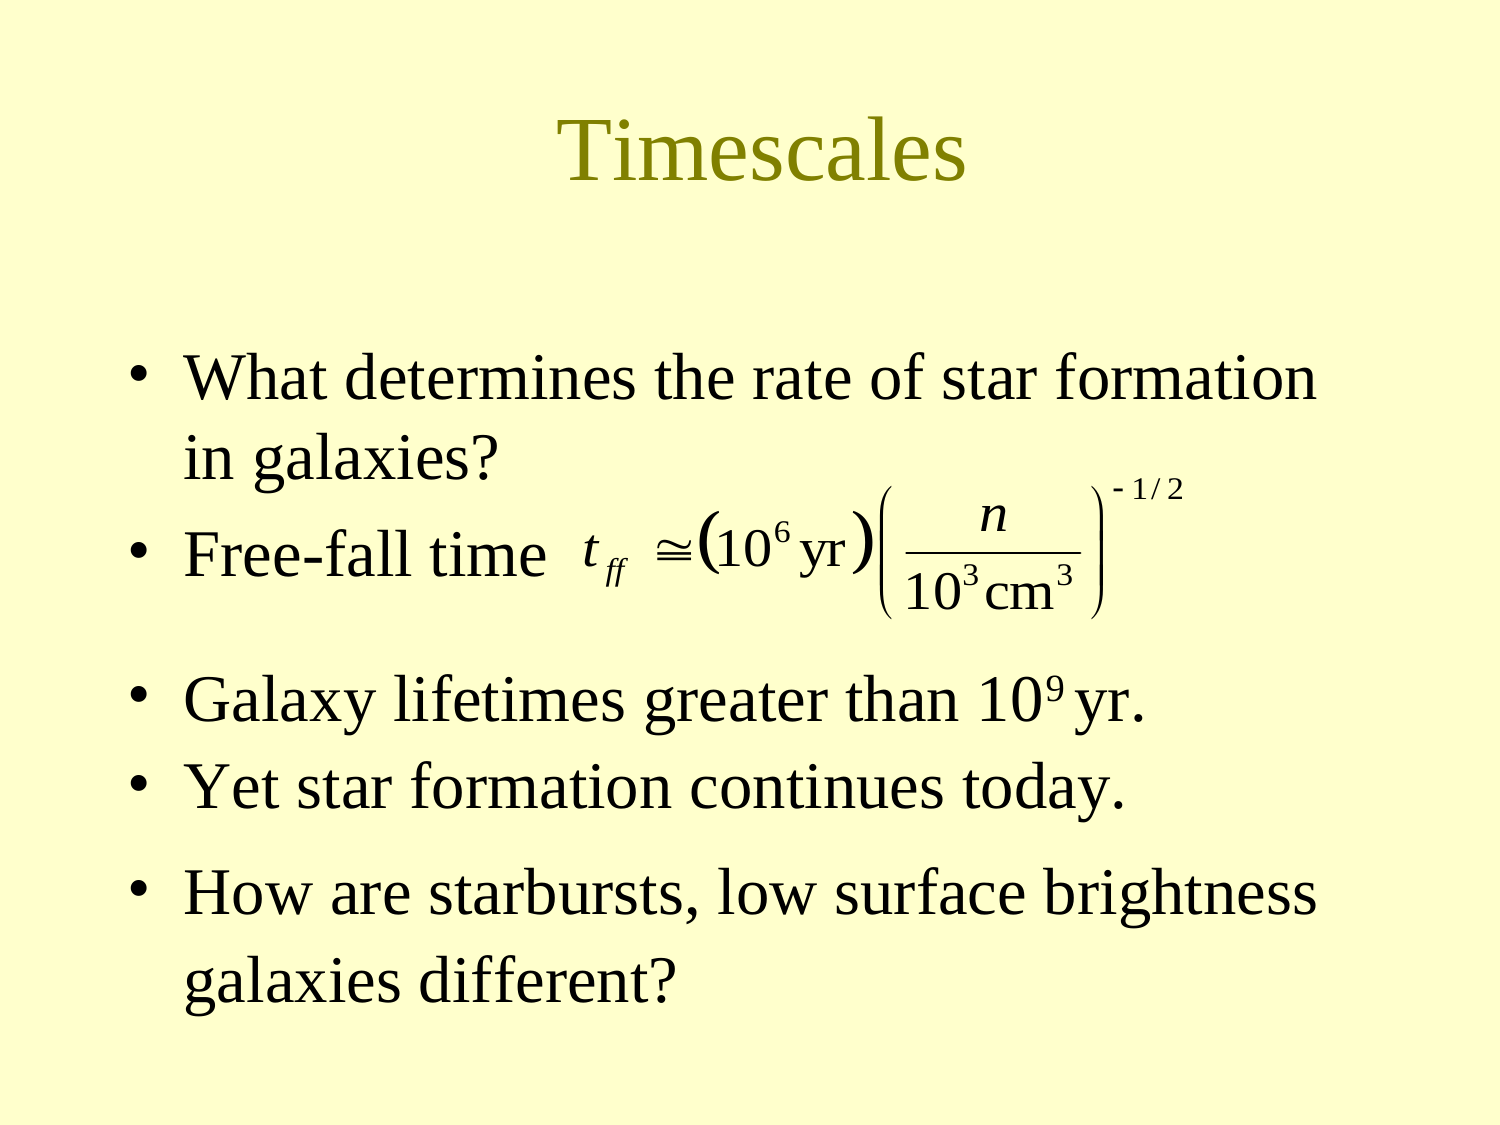

Timescales
# What determines the rate of star formation in galaxies?
Free-fall time
Galaxy lifetimes greater than 109 yr.
Yet star formation continues today.
How are starbursts, low surface brightness galaxies different?